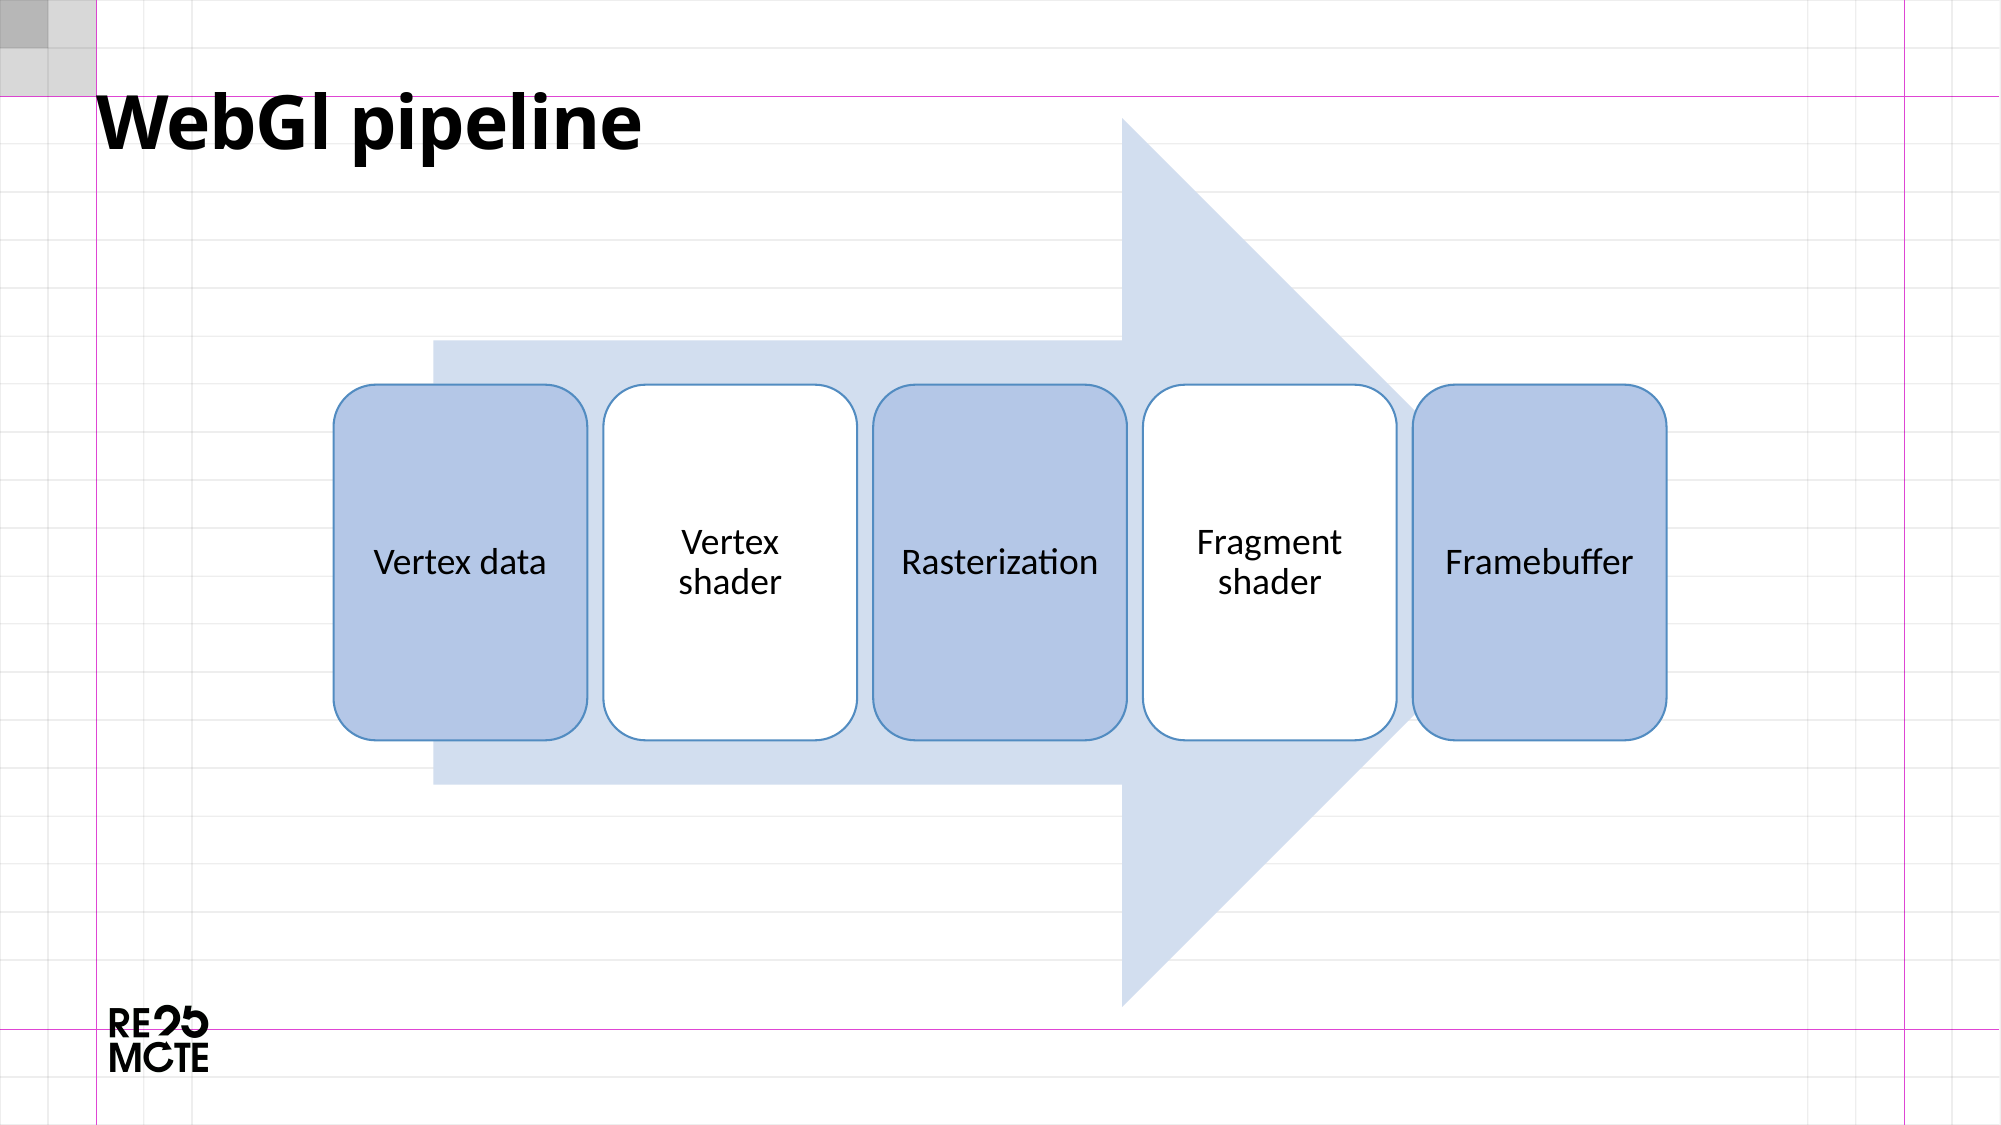

# WebGl pipeline
Vertex data
Vertex shader
Rasterization
Fragment shader
Framebuffer